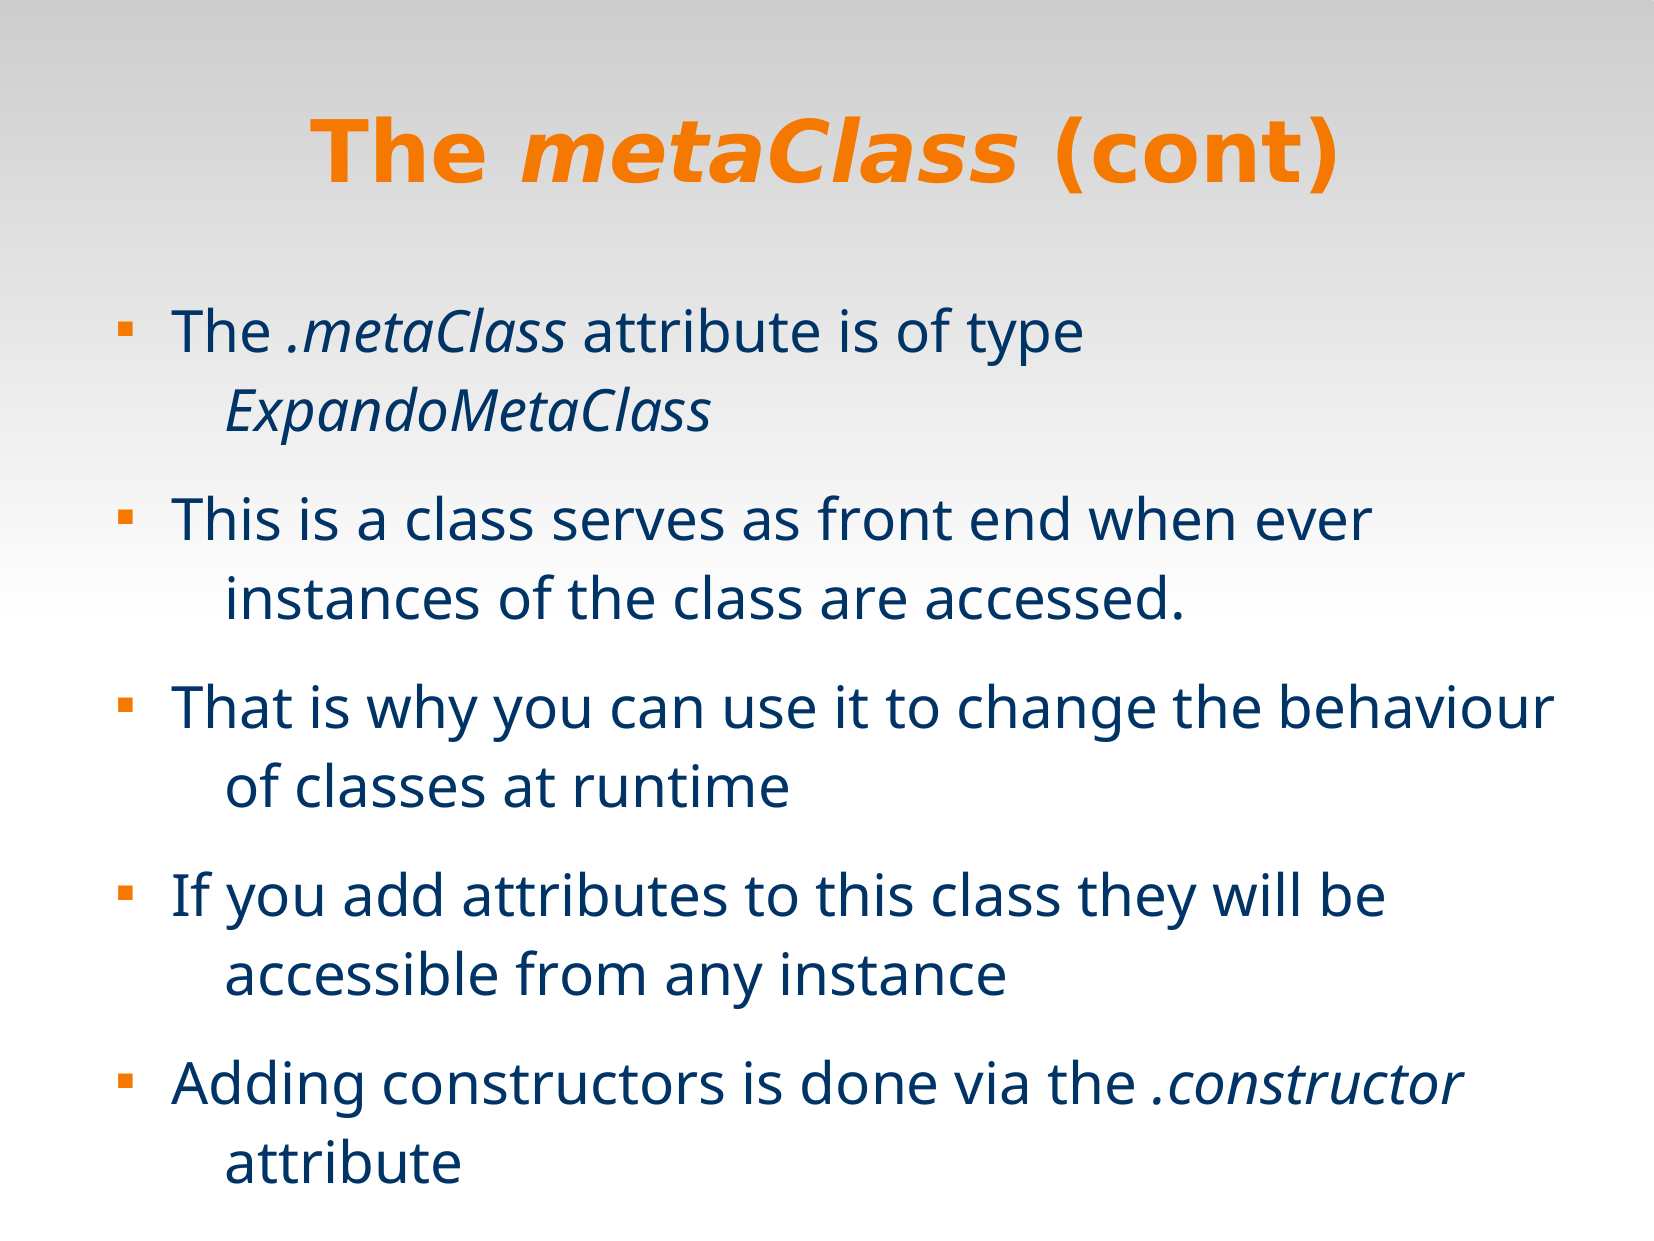

# The metaClass (cont)
The .metaClass attribute is of type ExpandoMetaClass
This is a class serves as front end when ever instances of the class are accessed.
That is why you can use it to change the behaviour of classes at runtime
If you add attributes to this class they will be accessible from any instance
Adding constructors is done via the .constructor attribute
See examples...